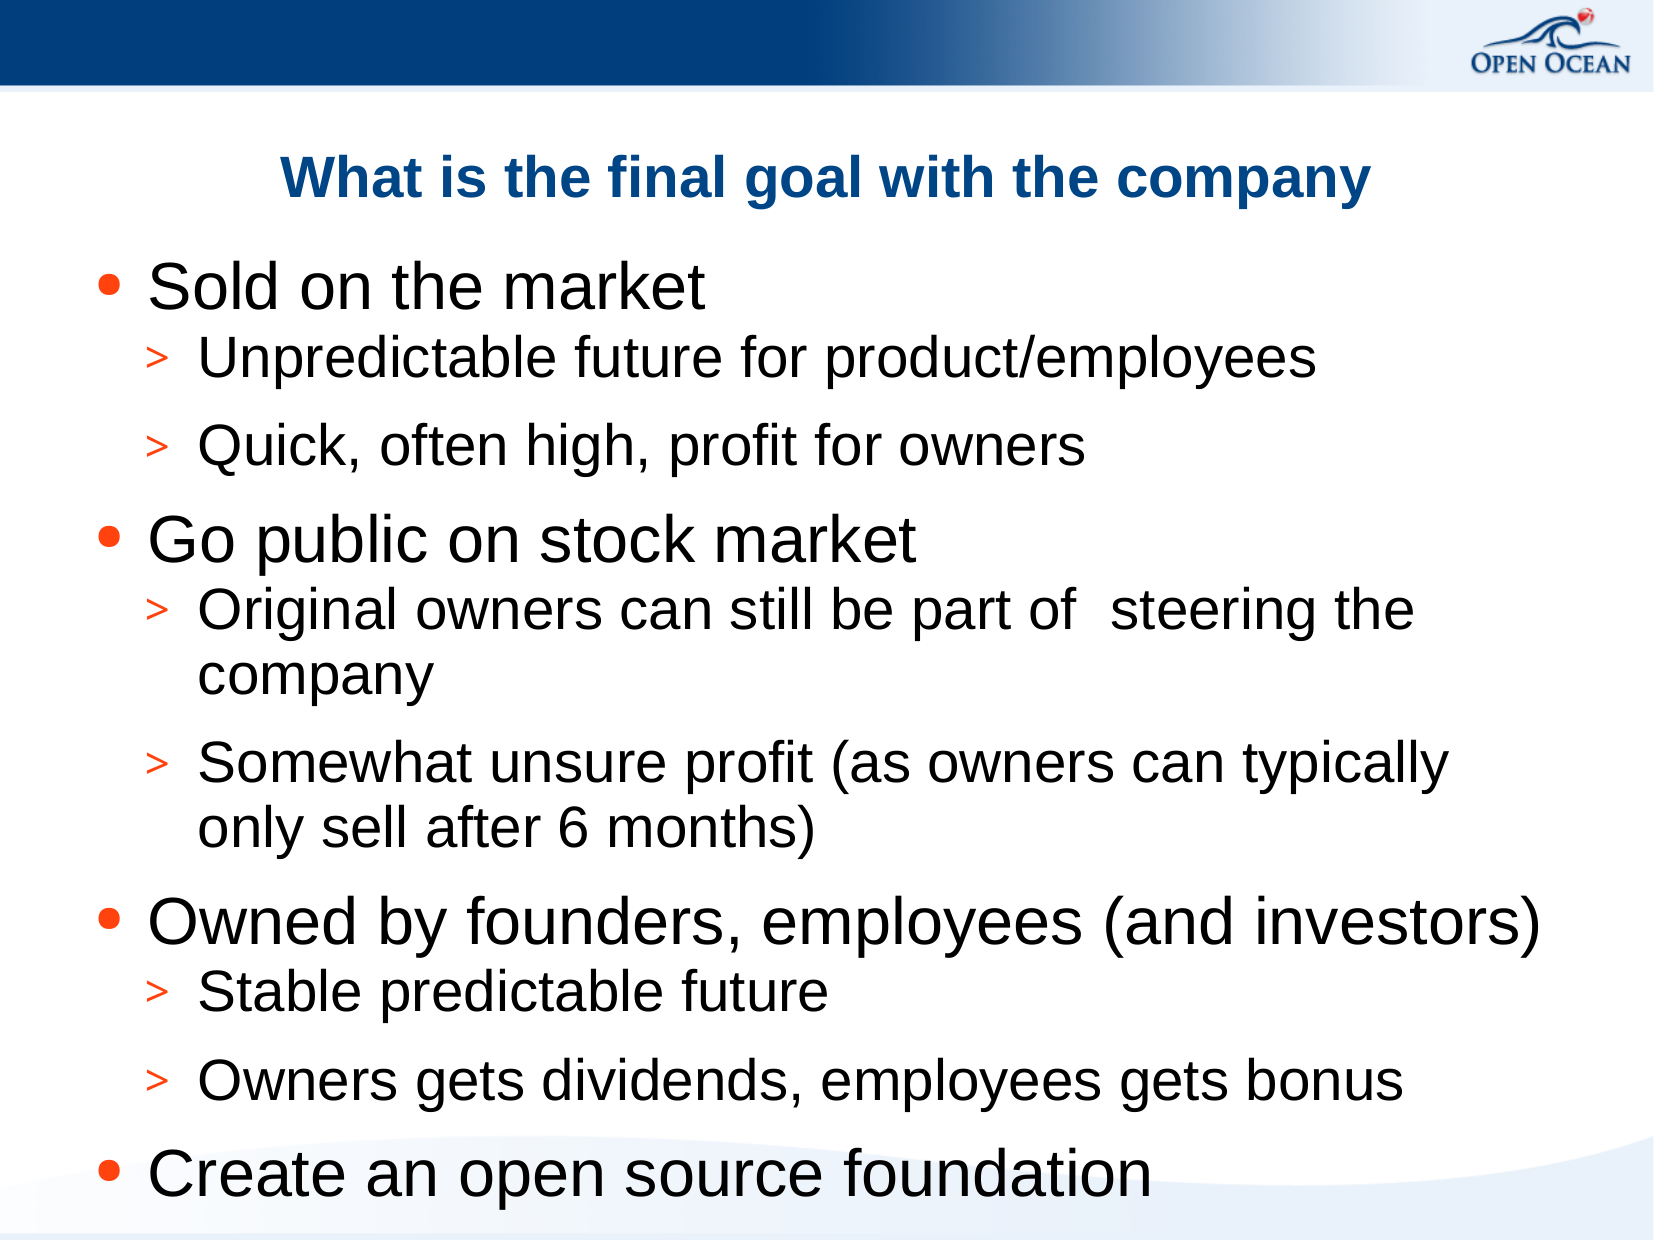

# What is the final goal with the company
Sold on the market
Unpredictable future for product/employees
Quick, often high, profit for owners
Go public on stock market
Original owners can still be part of steering the company
Somewhat unsure profit (as owners can typically only sell after 6 months)
Owned by founders, employees (and investors)
Stable predictable future
Owners gets dividends, employees gets bonus
Create an open source foundation